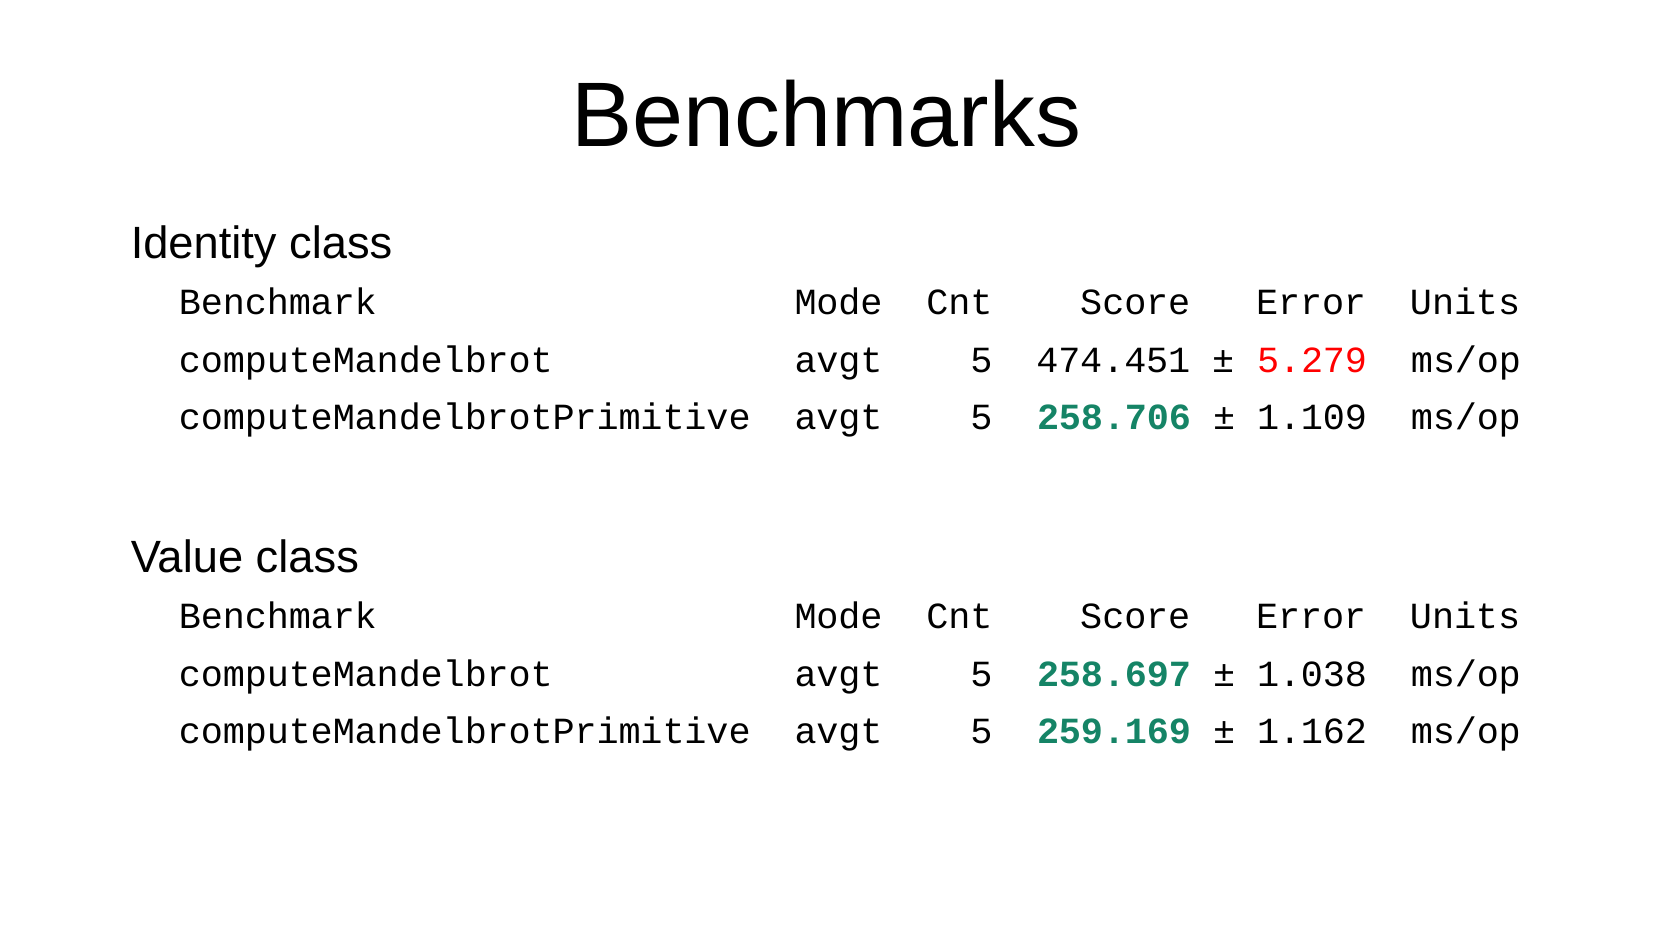

# Benchmarks
Identity class
Benchmark Mode Cnt Score Error Units
computeMandelbrot avgt 5 474.451 ± 5.279 ms/op
computeMandelbrotPrimitive avgt 5 258.706 ± 1.109 ms/op
Value class
Benchmark Mode Cnt Score Error Units
computeMandelbrot avgt 5 258.697 ± 1.038 ms/op
computeMandelbrotPrimitive avgt 5 259.169 ± 1.162 ms/op